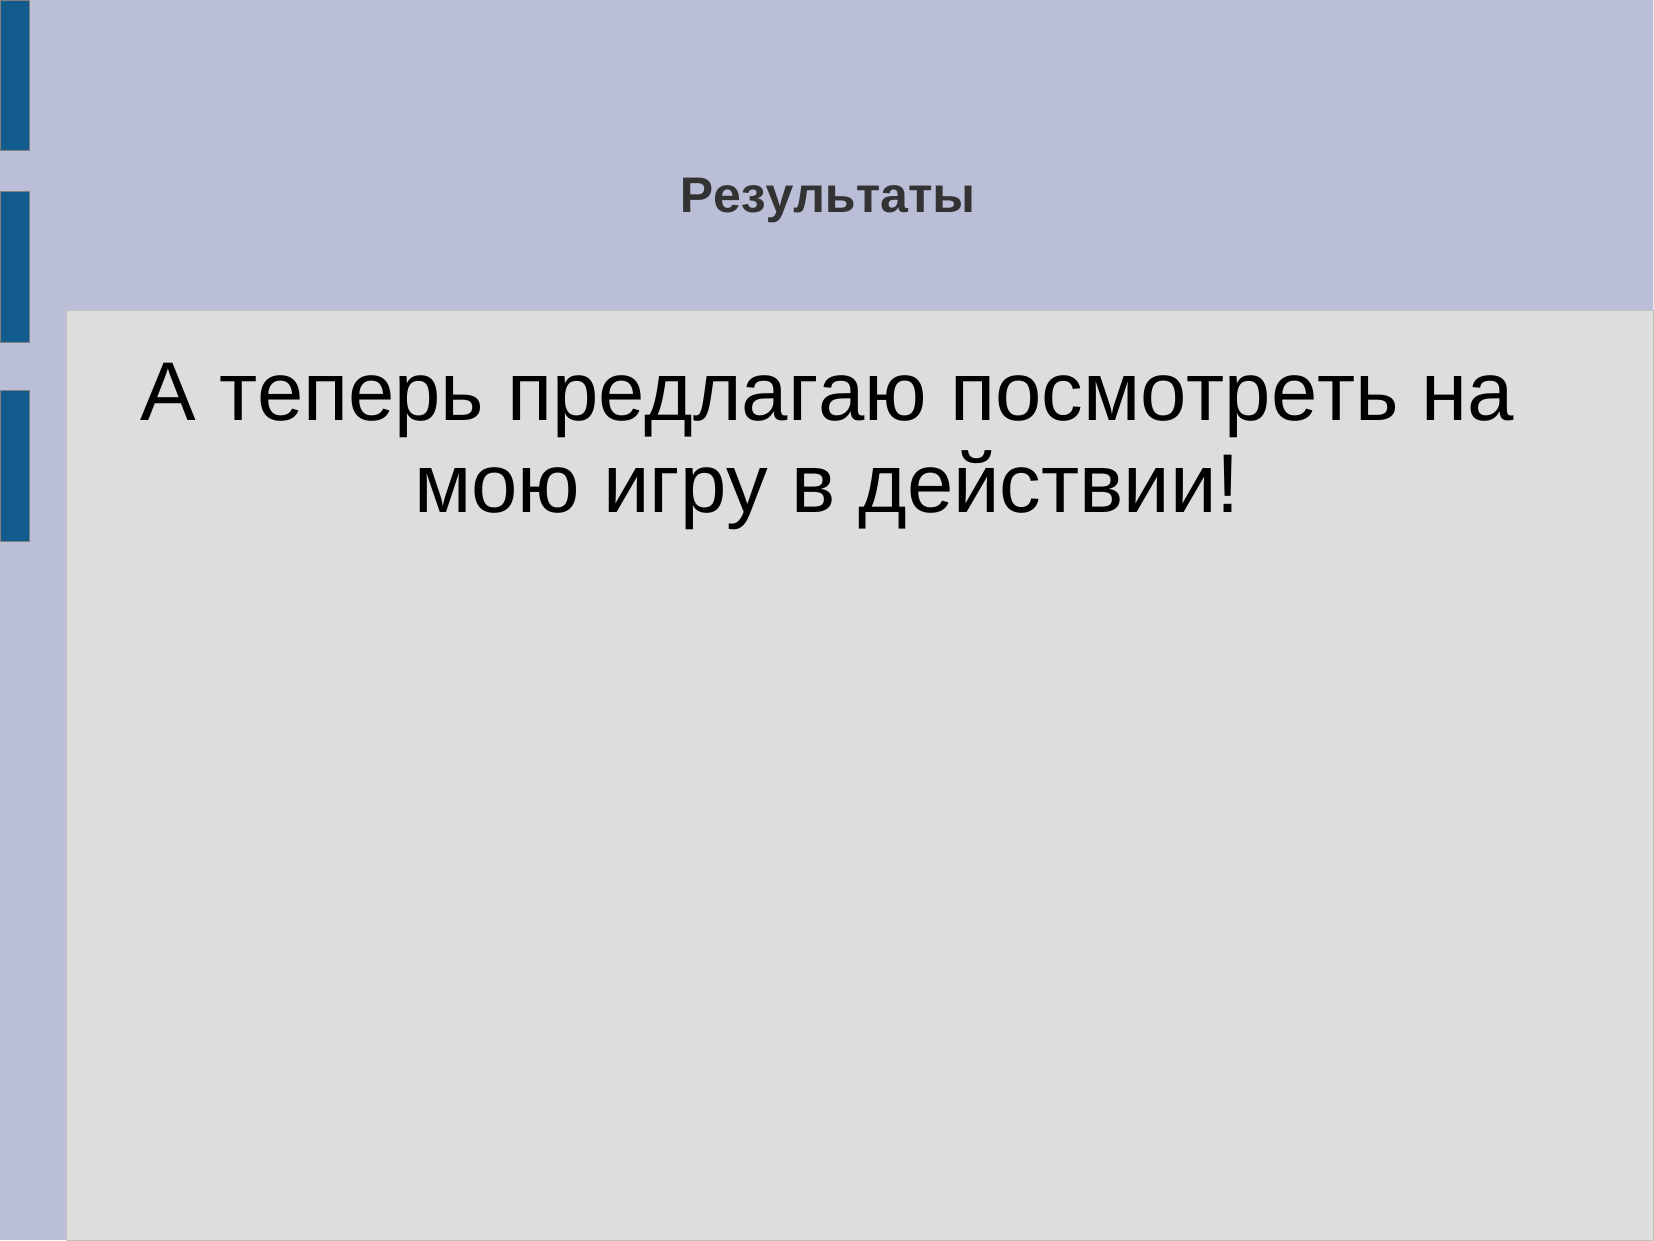

# Результаты
А теперь предлагаю посмотреть на мою игру в действии!